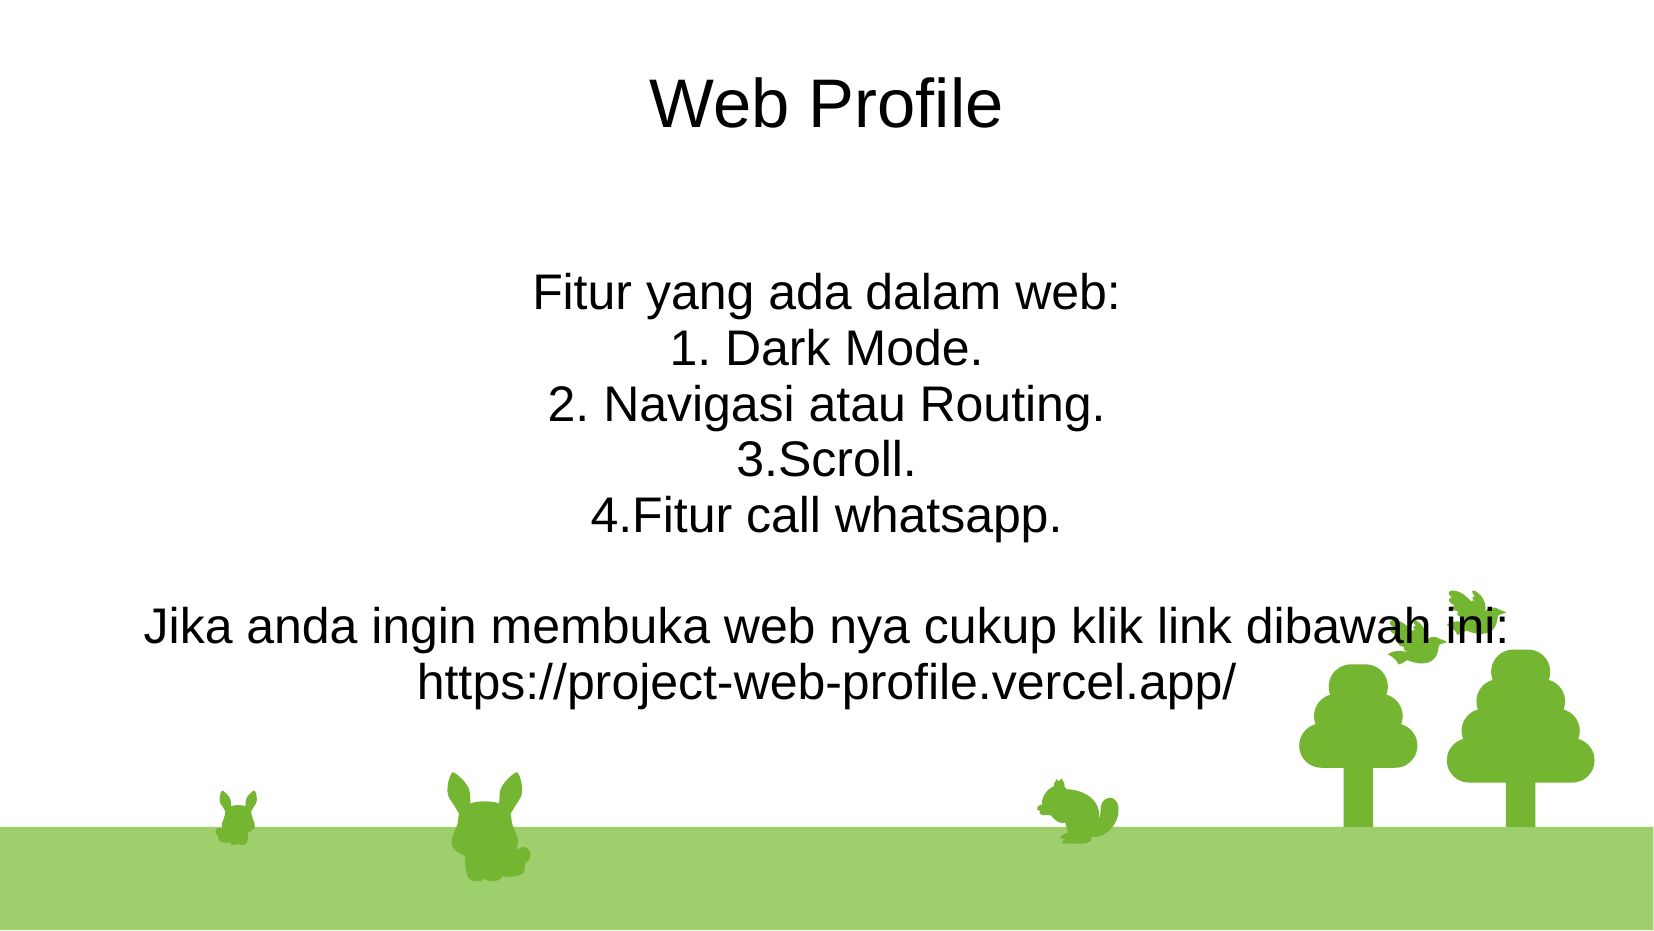

# Web Profile
Fitur yang ada dalam web:
1. Dark Mode.
2. Navigasi atau Routing.
3.Scroll.
4.Fitur call whatsapp.
Jika anda ingin membuka web nya cukup klik link dibawah ini:
https://project-web-profile.vercel.app/